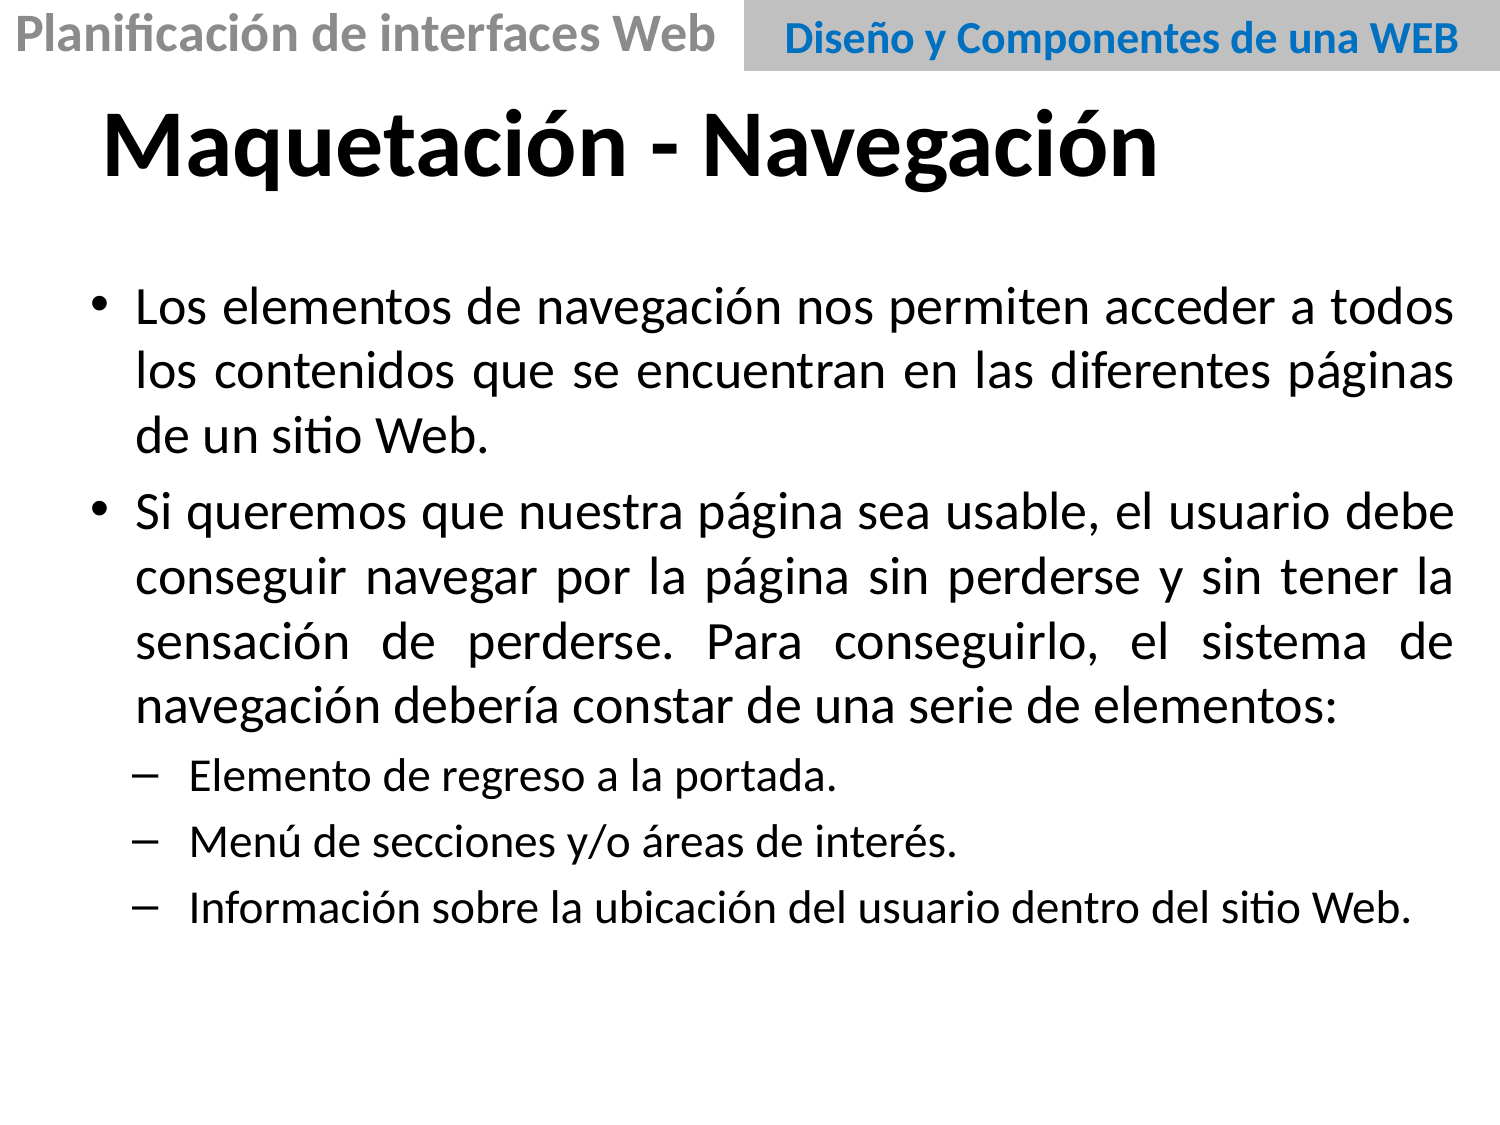

# Planificación de interfaces Web
Diseño y Componentes de una WEB
Maquetación - Navegación
Los elementos de navegación nos permiten acceder a todos los contenidos que se encuentran en las diferentes páginas de un sitio Web.
Si queremos que nuestra página sea usable, el usuario debe conseguir navegar por la página sin perderse y sin tener la sensación de perderse. Para conseguirlo, el sistema de navegación debería constar de una serie de elementos:
Elemento de regreso a la portada.
Menú de secciones y/o áreas de interés.
Información sobre la ubicación del usuario dentro del sitio Web.